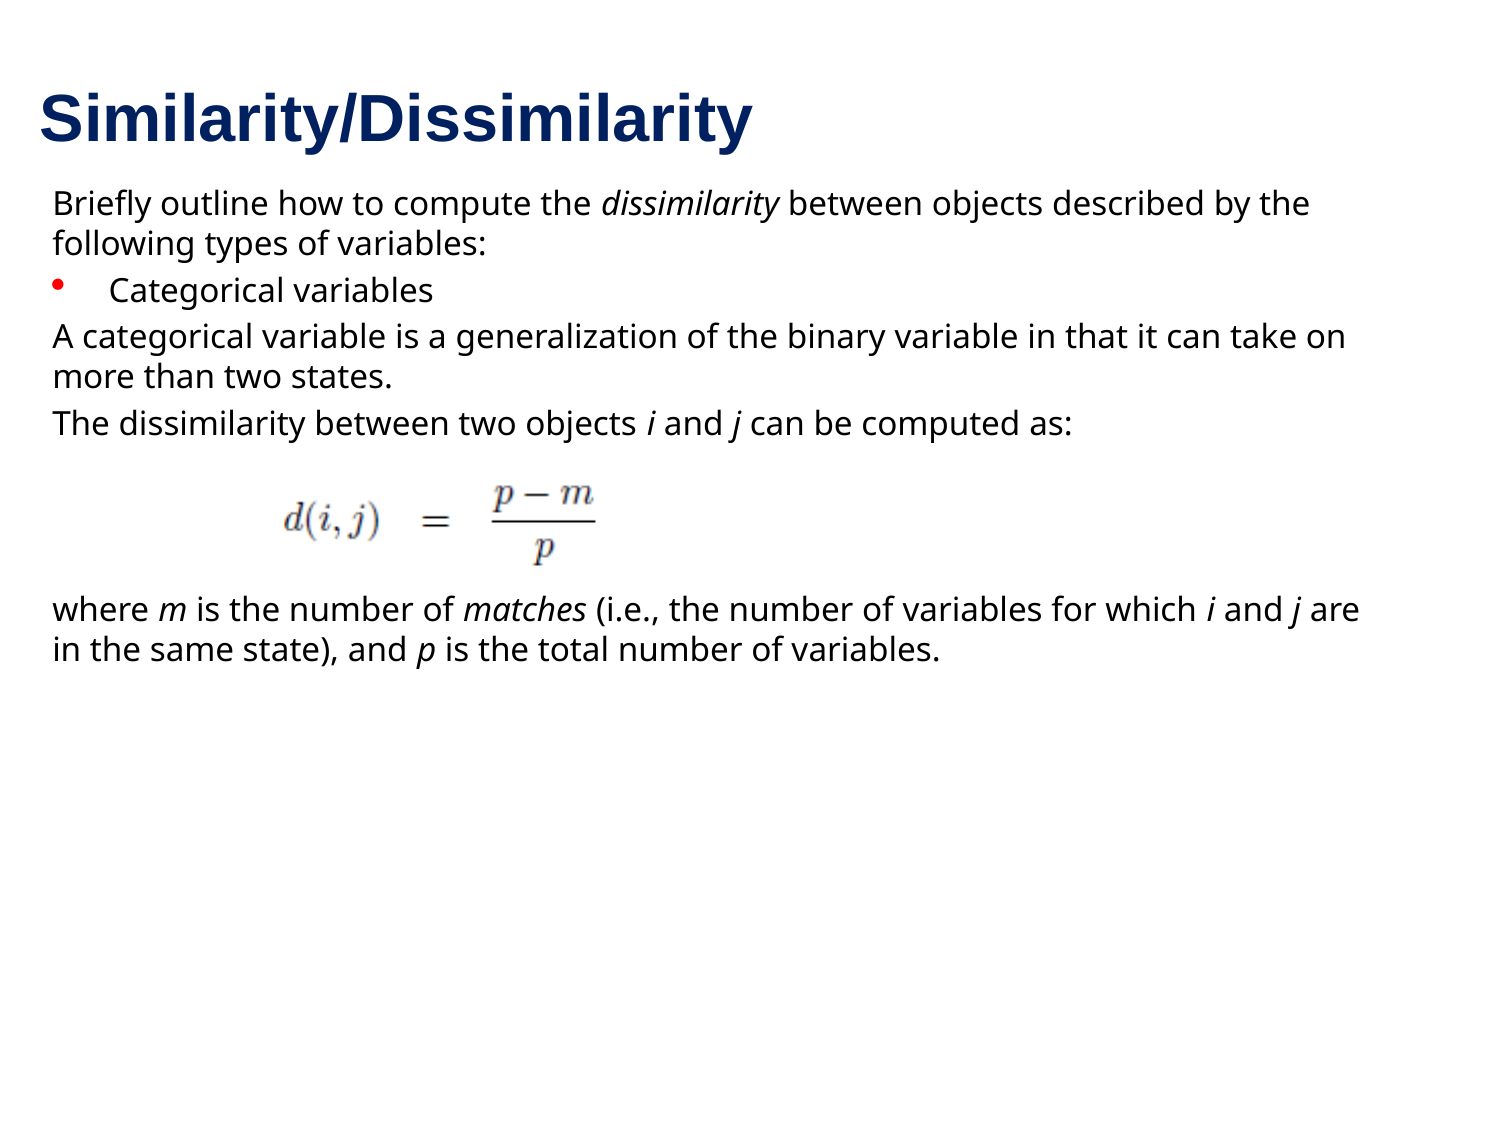

# Similarity/Dissimilarity
Briefly outline how to compute the dissimilarity between objects described by the following types of variables:
Categorical variables
A categorical variable is a generalization of the binary variable in that it can take on more than two states.
The dissimilarity between two objects i and j can be computed as:
where m is the number of matches (i.e., the number of variables for which i and j are in the same state), and p is the total number of variables.